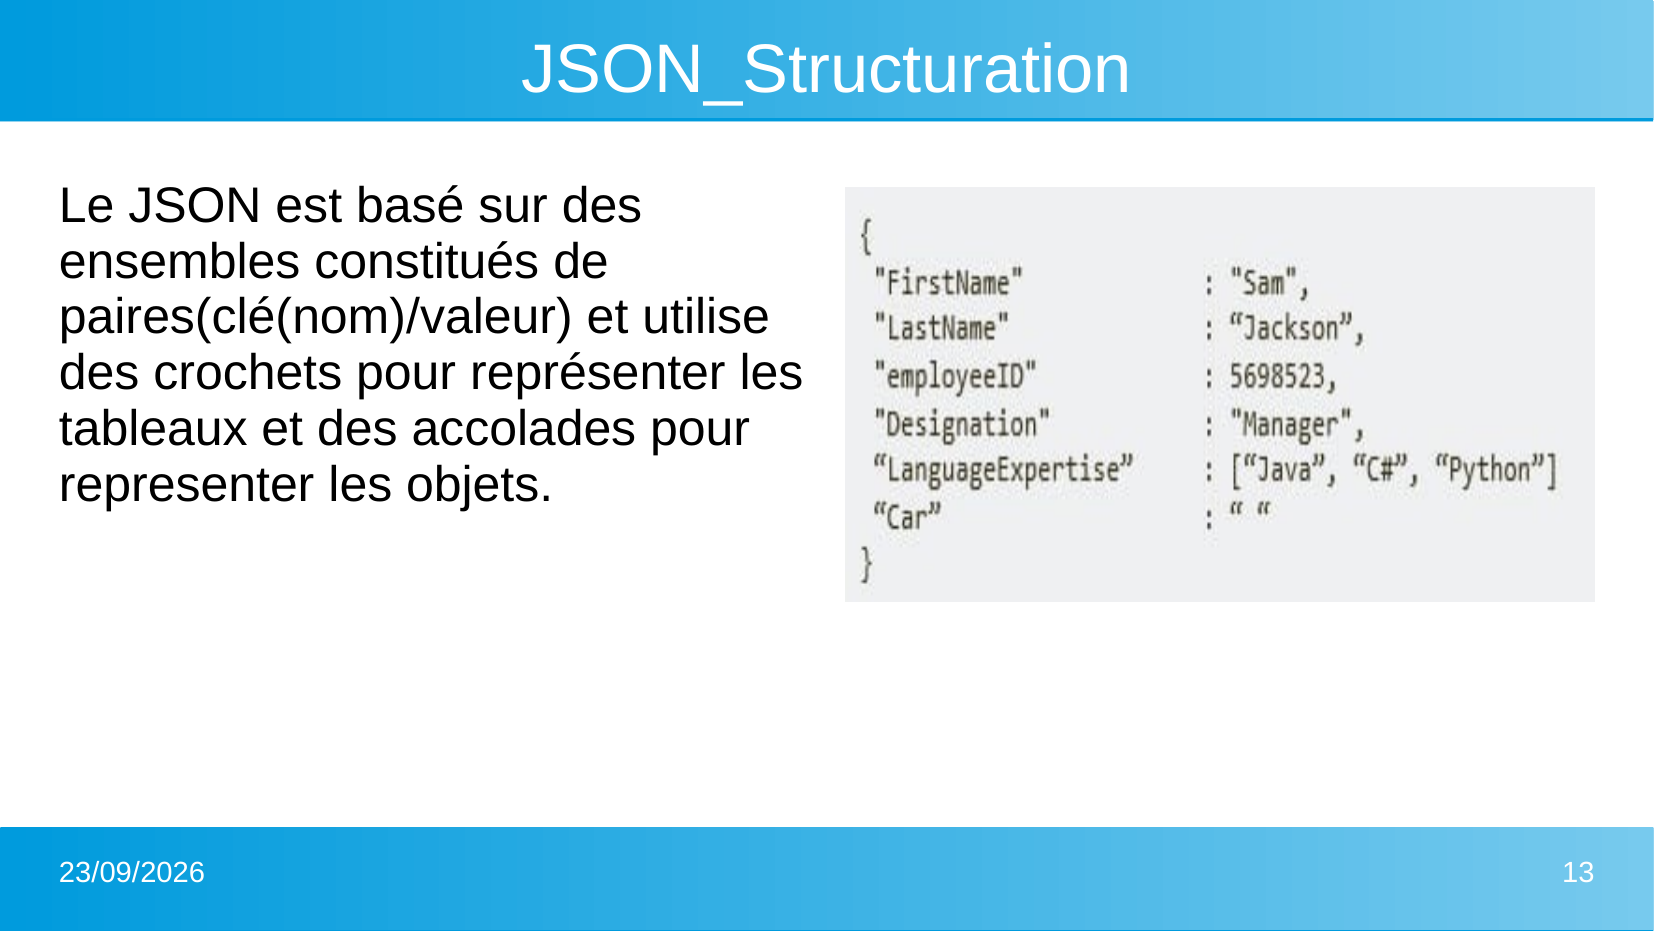

# JSON_Structuration
Le JSON est basé sur des ensembles constitués de paires(clé(nom)/valeur) et utilise des crochets pour représenter les tableaux et des accolades pour representer les objets.
13